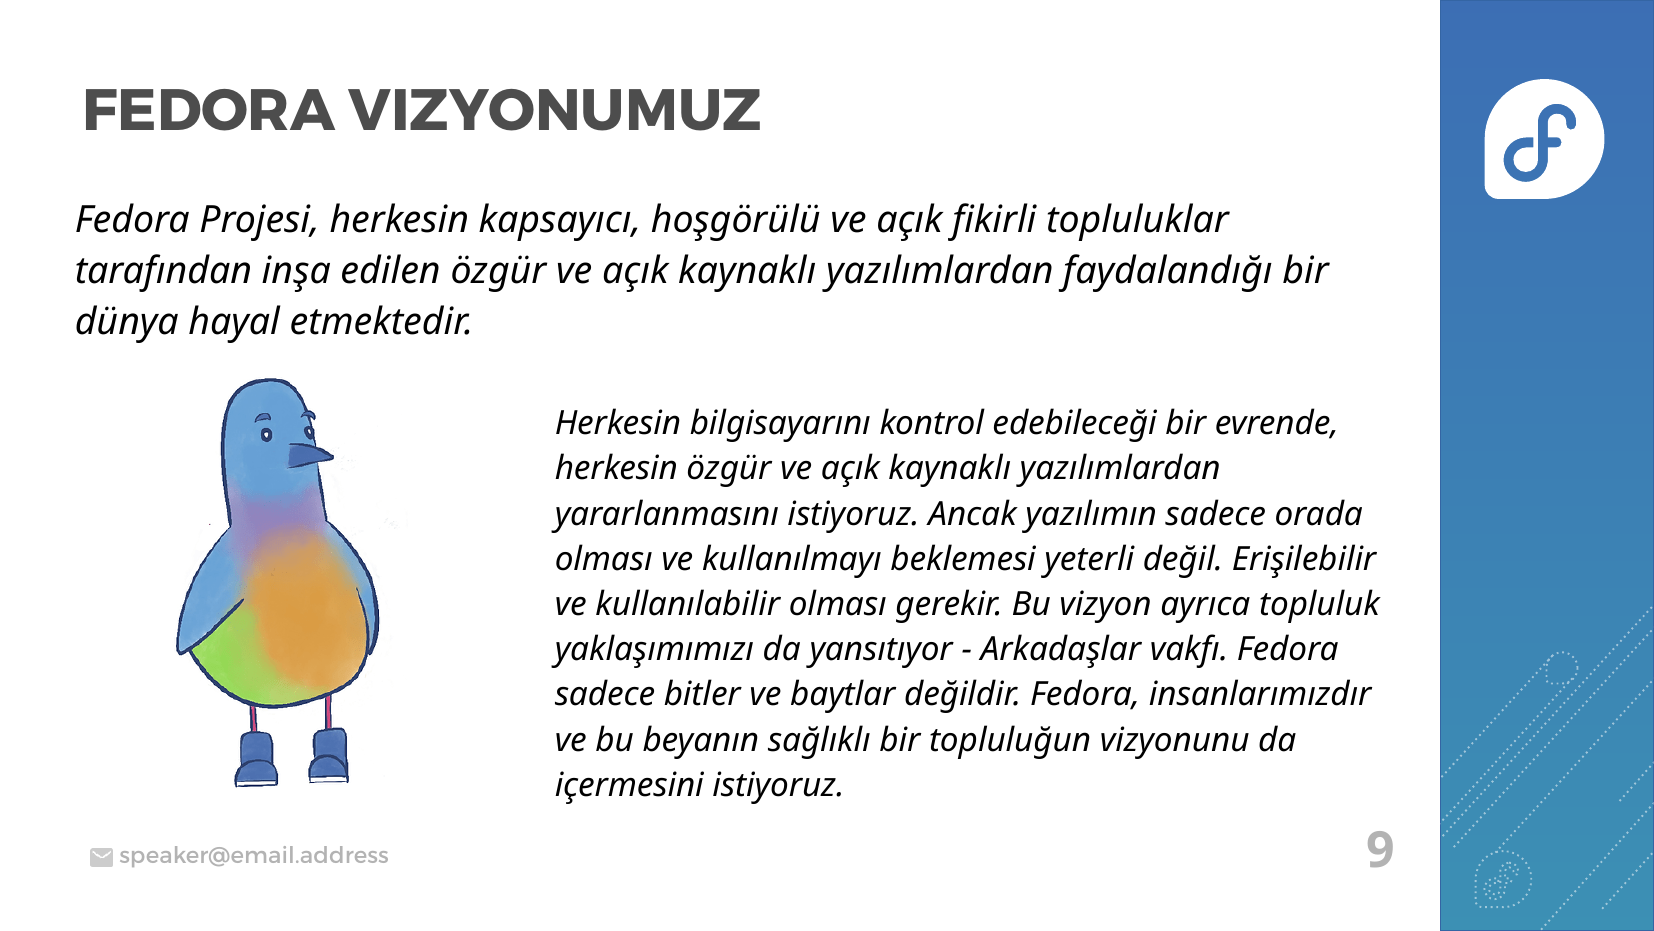

# FEDORA Vizyonumuz
Fedora Projesi, herkesin kapsayıcı, hoşgörülü ve açık fikirli topluluklar tarafından inşa edilen özgür ve açık kaynaklı yazılımlardan faydalandığı bir dünya hayal etmektedir.
Herkesin bilgisayarını kontrol edebileceği bir evrende, herkesin özgür ve açık kaynaklı yazılımlardan yararlanmasını istiyoruz. Ancak yazılımın sadece orada olması ve kullanılmayı beklemesi yeterli değil. Erişilebilir ve kullanılabilir olması gerekir. Bu vizyon ayrıca topluluk yaklaşımımızı da yansıtıyor - Arkadaşlar vakfı. Fedora sadece bitler ve baytlar değildir. Fedora, insanlarımızdır ve bu beyanın sağlıklı bir topluluğun vizyonunu da içermesini istiyoruz.
9